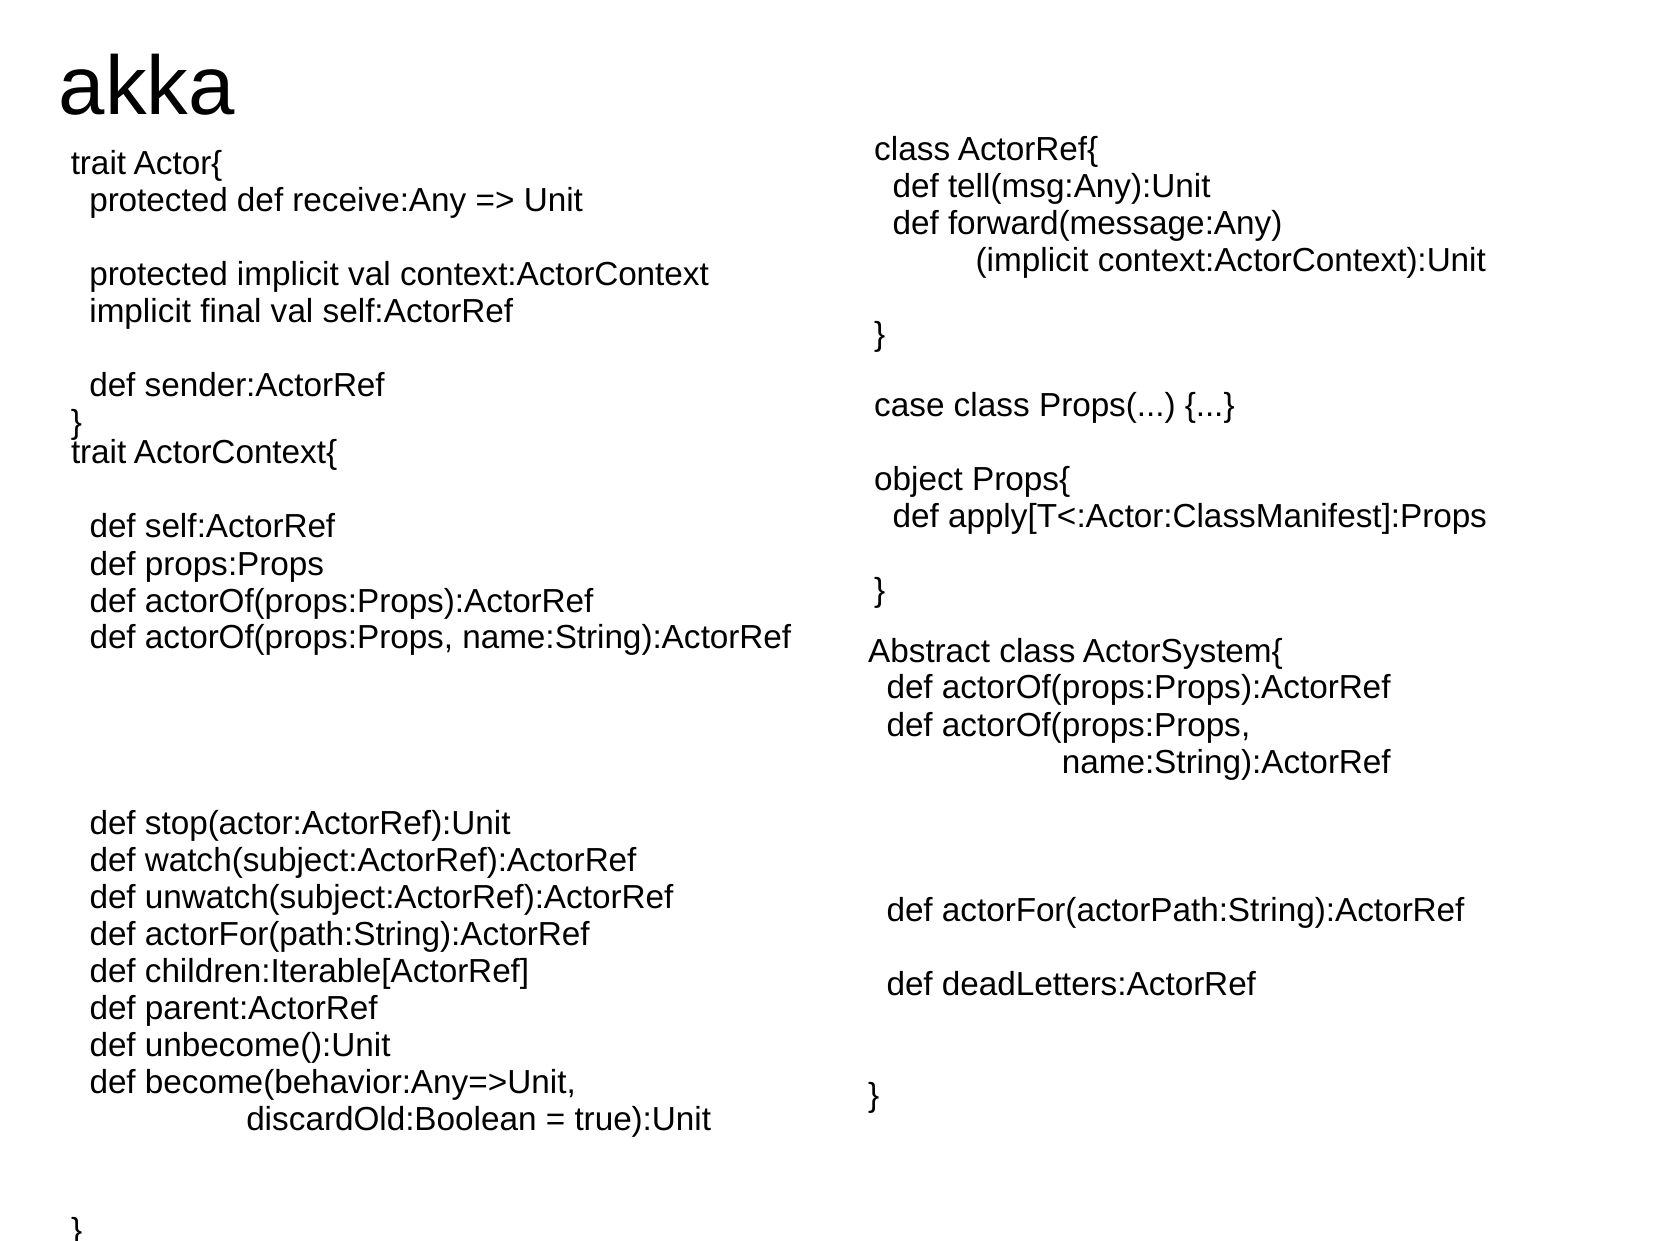

# akka
class ActorRef{
 def tell(msg:Any):Unit
 def forward(message:Any)
 (implicit context:ActorContext):Unit
}
trait Actor{
 protected def receive:Any => Unit
 protected implicit val context:ActorContext
 implicit final val self:ActorRef
 def sender:ActorRef
}
case class Props(...) {...}
object Props{
 def apply[T<:Actor:ClassManifest]:Props
}
trait ActorContext{
 def self:ActorRef
 def props:Props
 def actorOf(props:Props):ActorRef
 def actorOf(props:Props, name:String):ActorRef
 def stop(actor:ActorRef):Unit
 def watch(subject:ActorRef):ActorRef
 def unwatch(subject:ActorRef):ActorRef
 def actorFor(path:String):ActorRef
 def children:Iterable[ActorRef]
 def parent:ActorRef
 def unbecome():Unit
 def become(behavior:Any=>Unit,
 discardOld:Boolean = true):Unit
}
Abstract class ActorSystem{
 def actorOf(props:Props):ActorRef
 def actorOf(props:Props,
 name:String):ActorRef
 def actorFor(actorPath:String):ActorRef
 def deadLetters:ActorRef
}